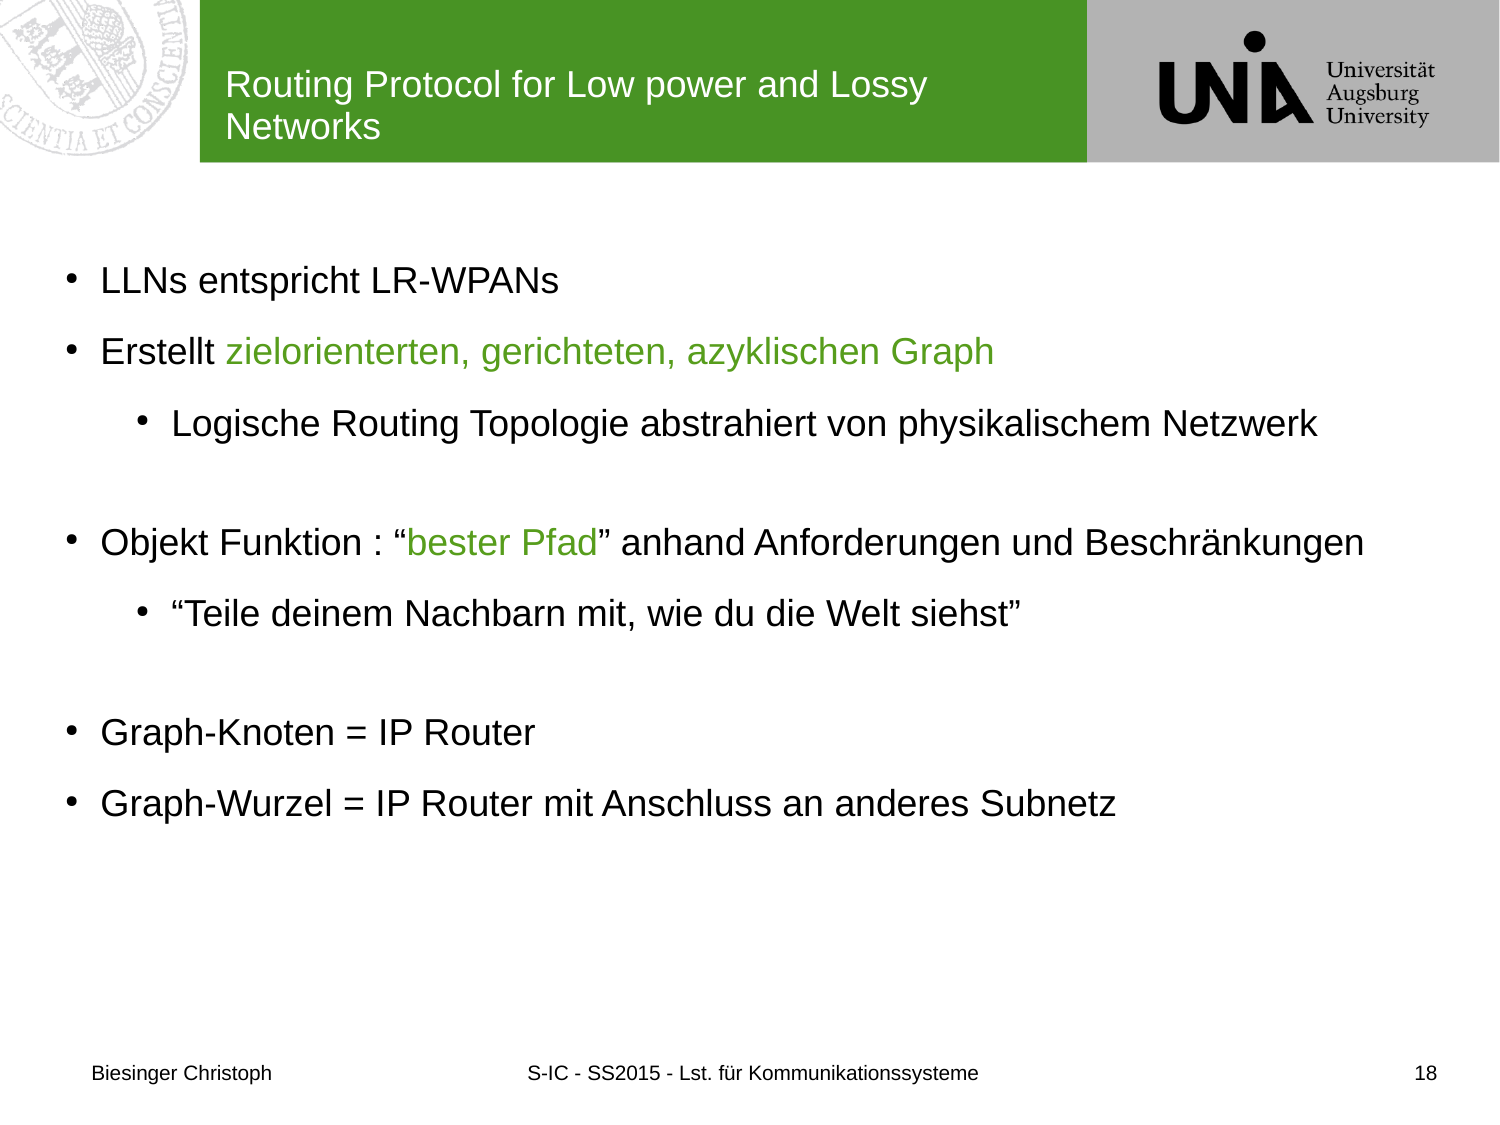

# Routing Protocol for Low power and Lossy Networks
LLNs entspricht LR-WPANs
Erstellt zielorienterten, gerichteten, azyklischen Graph
Logische Routing Topologie abstrahiert von physikalischem Netzwerk
Objekt Funktion : “bester Pfad” anhand Anforderungen und Beschränkungen
“Teile deinem Nachbarn mit, wie du die Welt siehst”
Graph-Knoten = IP Router
Graph-Wurzel = IP Router mit Anschluss an anderes Subnetz
Biesinger Christoph
S-IC - SS2015 - Lst. für Kommunikationssysteme